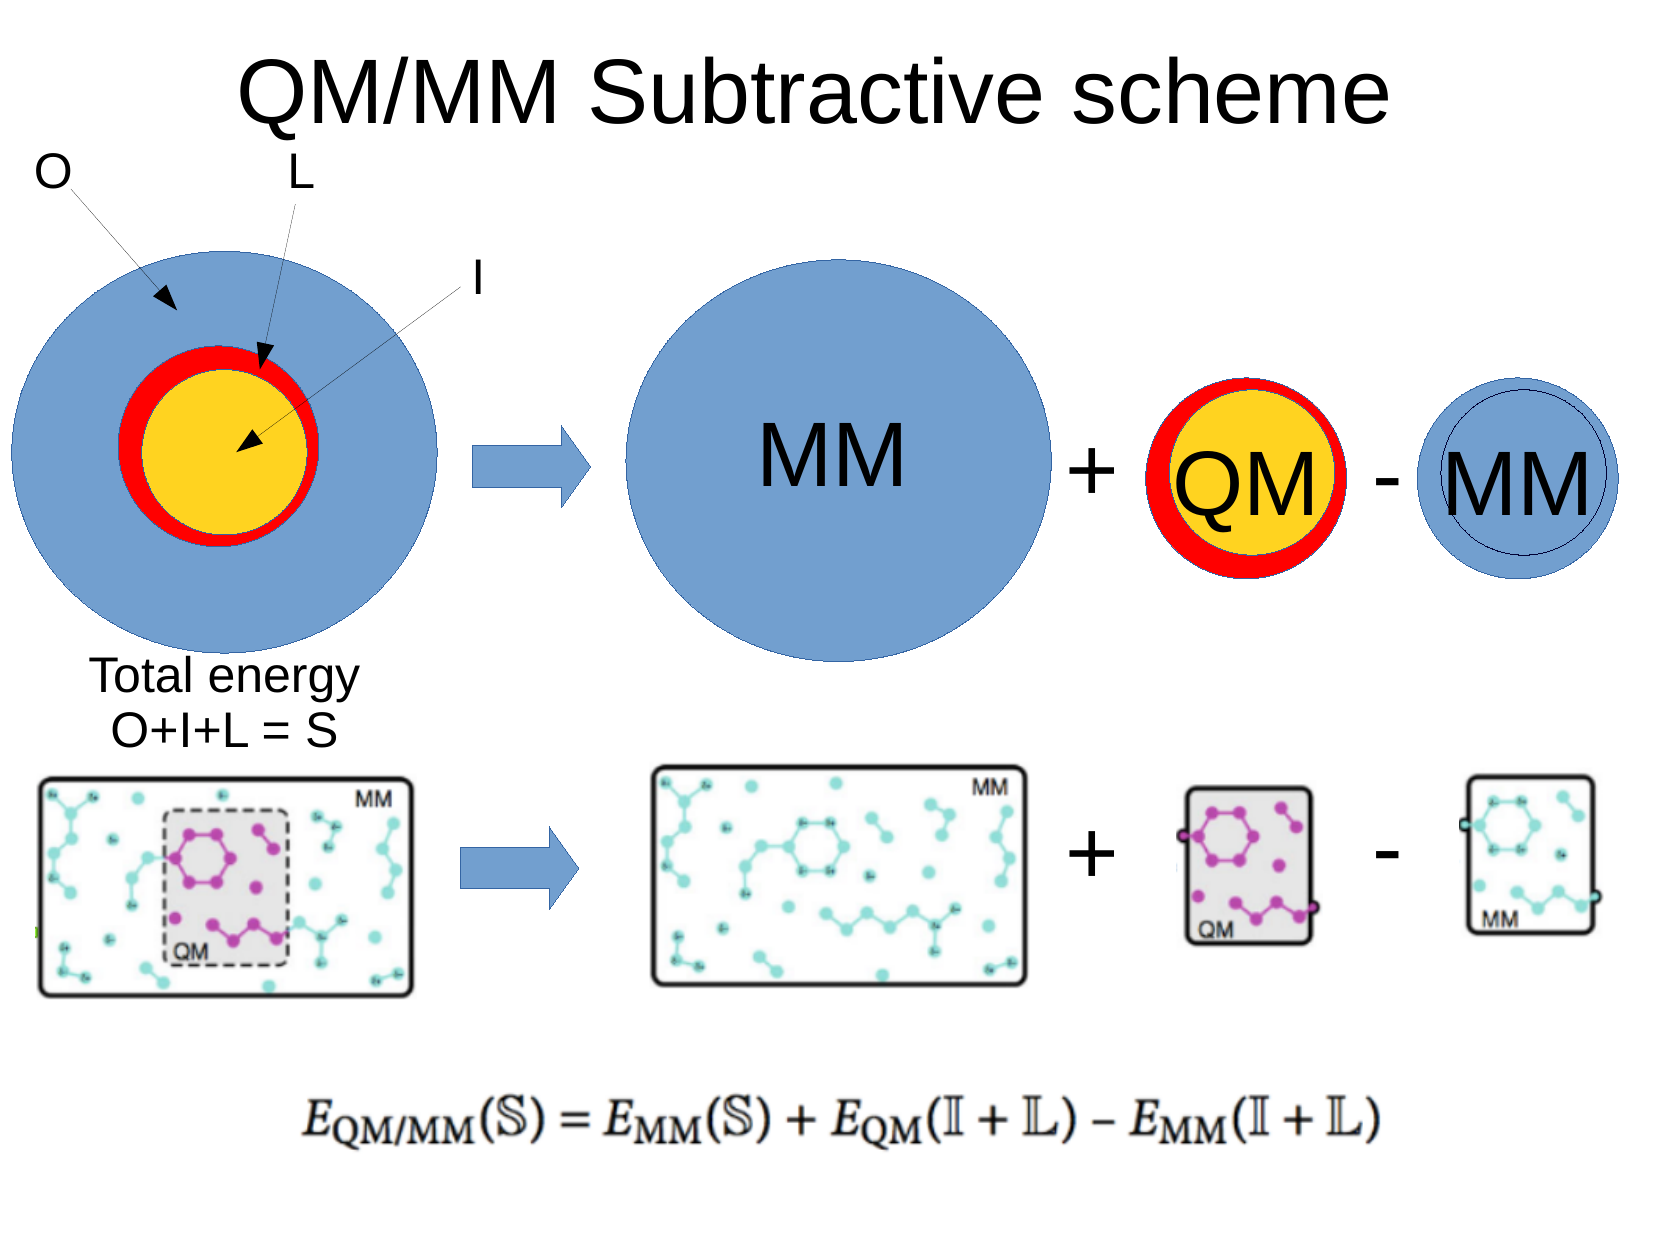

# QM/MM Subtractive scheme
O
L
I
MM
+
-
QM
MM
Total energy
O+I+L = S
-
+